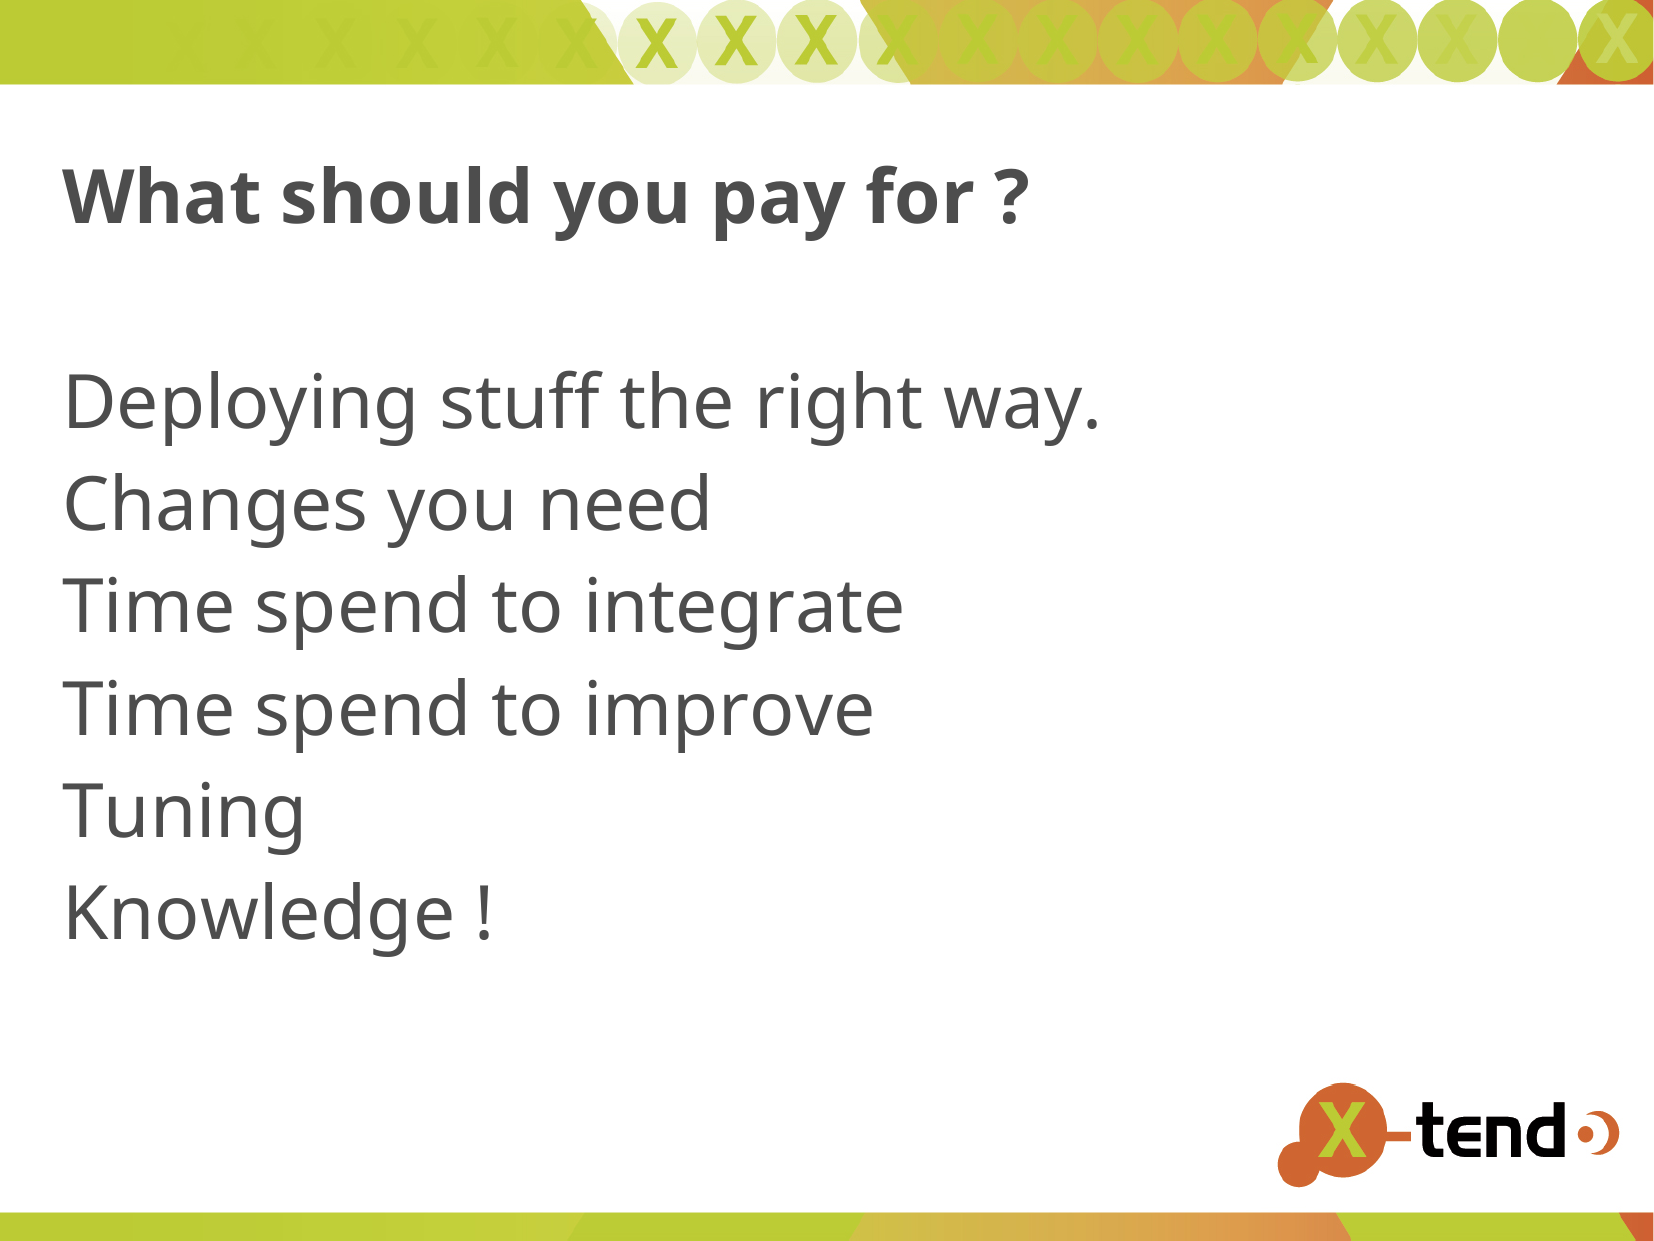

What should you pay for ?
Deploying stuff the right way.
Changes you need
Time spend to integrate
Time spend to improve
Tuning
Knowledge !
#